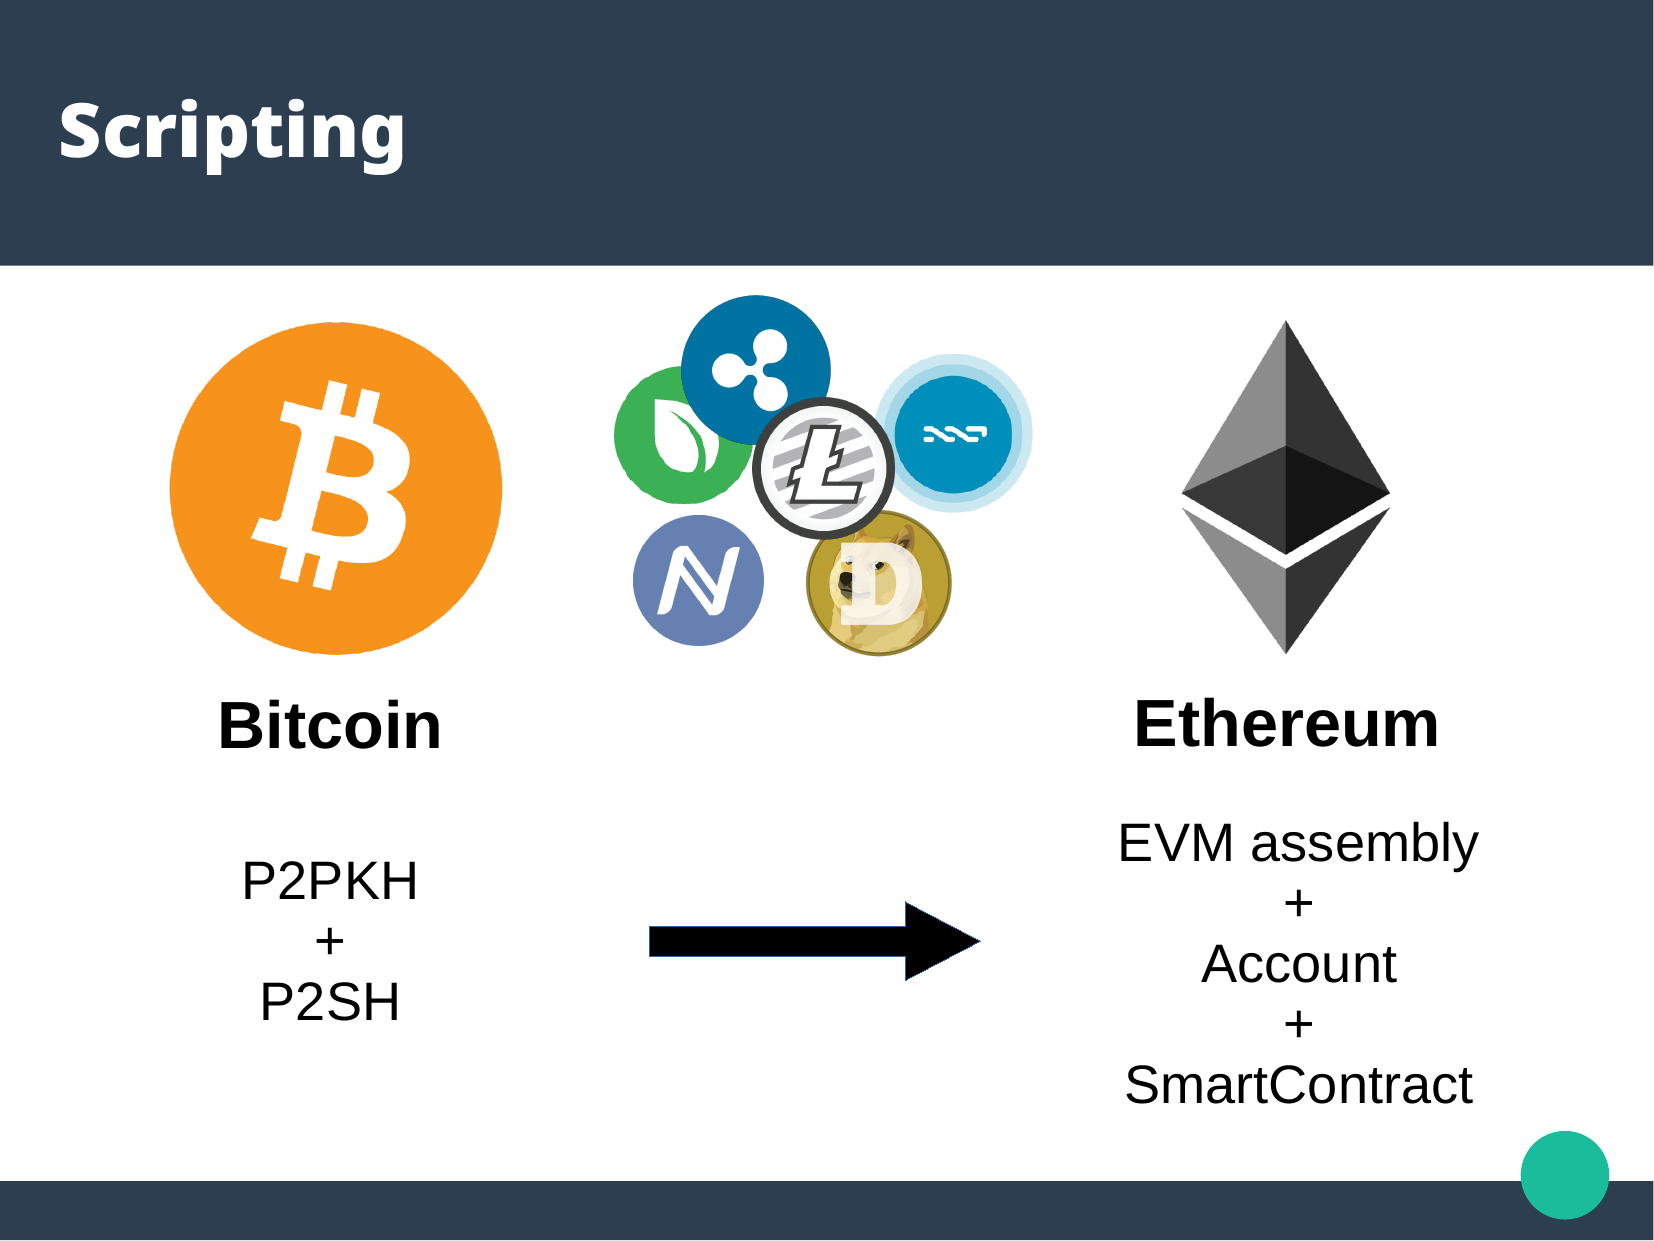

# Scripting
Ethereum
Bitcoin
EVM assembly
+
Account
+
SmartContract
P2PKH
+
P2SH